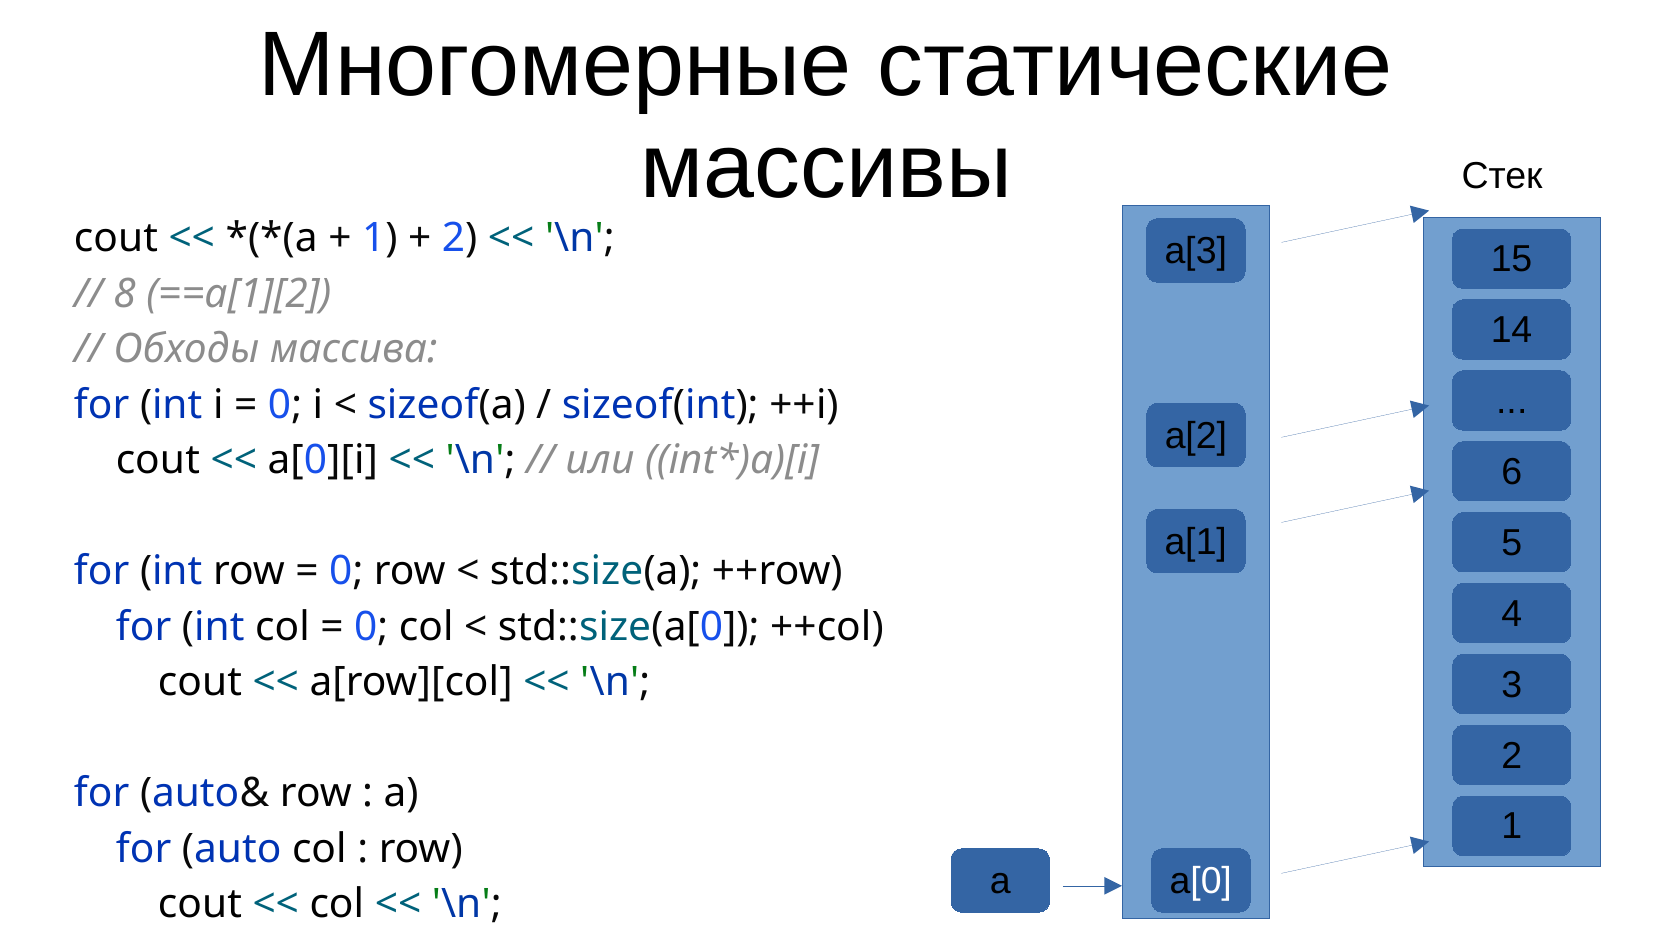

# Многомерные статические массивы
Стек
cout << *(*(a + 1) + 2) << '\n';
// 8 (==a[1][2])
// Обходы массива:
for (int i = 0; i < sizeof(a) / sizeof(int); ++i)
 cout << a[0][i] << '\n'; // или ((int*)a)[i]
for (int row = 0; row < std::size(a); ++row)
 for (int col = 0; col < std::size(a[0]); ++col)
 cout << a[row][col] << '\n';
for (auto& row : a)
 for (auto col : row)
 cout << col << '\n';
a[3]
a[2]
a[1]
a[0]
a
15
14
...
6
5
4
3
2
1